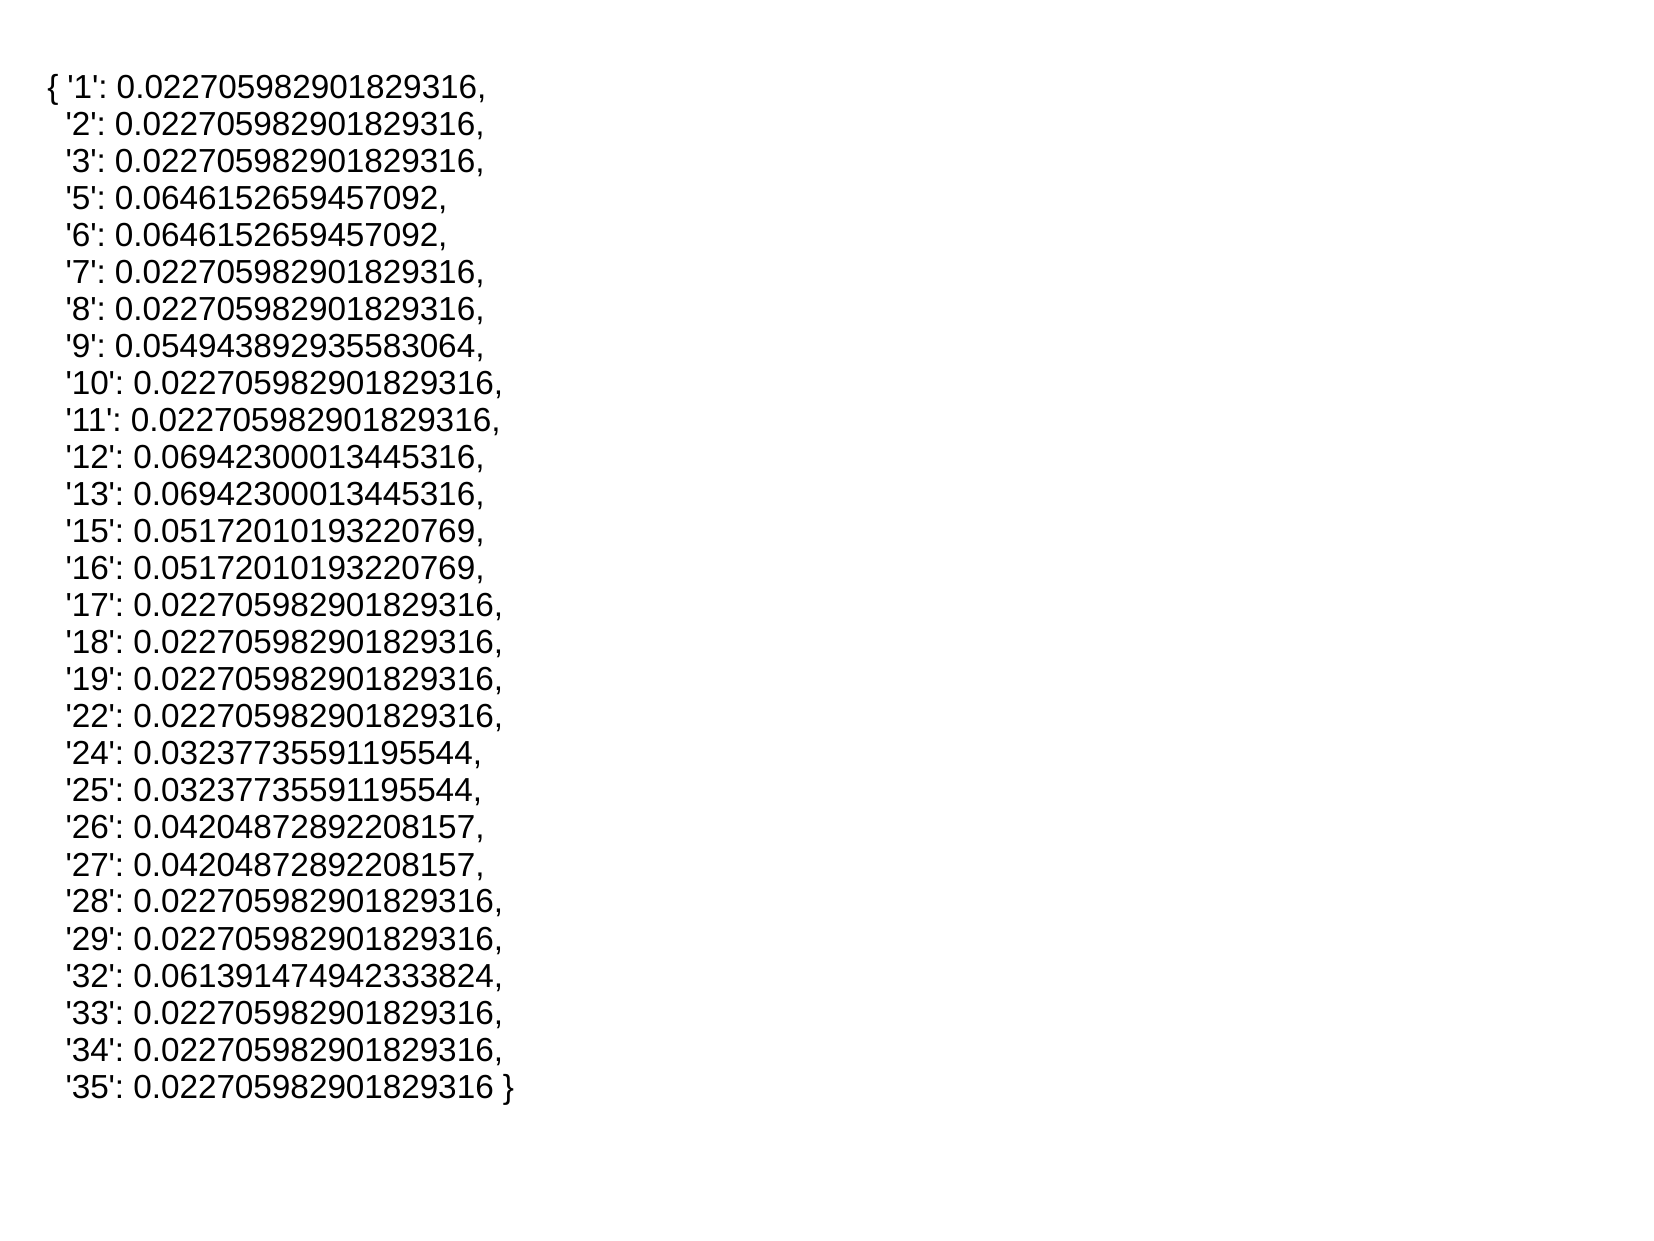

{ '1': 0.022705982901829316,
 '2': 0.022705982901829316,
 '3': 0.022705982901829316,
 '5': 0.0646152659457092,
 '6': 0.0646152659457092,
 '7': 0.022705982901829316,
 '8': 0.022705982901829316,
 '9': 0.054943892935583064,
 '10': 0.022705982901829316,
 '11': 0.022705982901829316,
 '12': 0.06942300013445316,
 '13': 0.06942300013445316,
 '15': 0.05172010193220769,
 '16': 0.05172010193220769,
 '17': 0.022705982901829316,
 '18': 0.022705982901829316,
 '19': 0.022705982901829316,
 '22': 0.022705982901829316,
 '24': 0.03237735591195544,
 '25': 0.03237735591195544,
 '26': 0.04204872892208157,
 '27': 0.04204872892208157,
 '28': 0.022705982901829316,
 '29': 0.022705982901829316,
 '32': 0.061391474942333824,
 '33': 0.022705982901829316,
 '34': 0.022705982901829316,
 '35': 0.022705982901829316 }